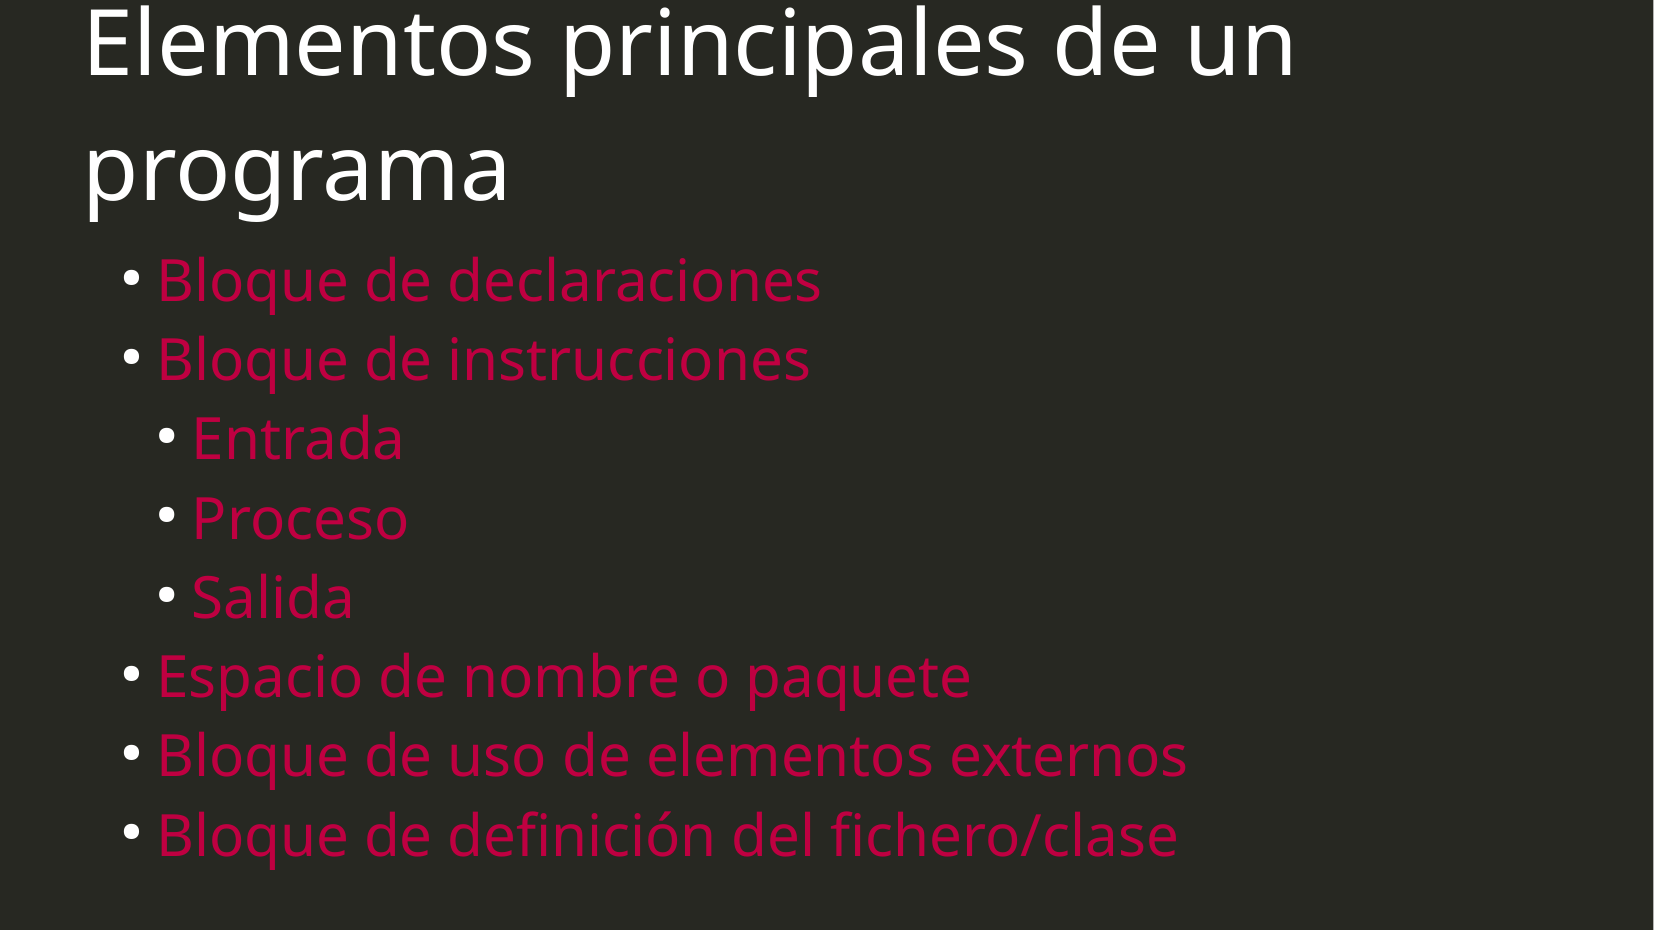

# Elementos principales de un programa
Bloque de declaraciones
Bloque de instrucciones
Entrada
Proceso
Salida
Espacio de nombre o paquete
Bloque de uso de elementos externos
Bloque de definición del fichero/clase